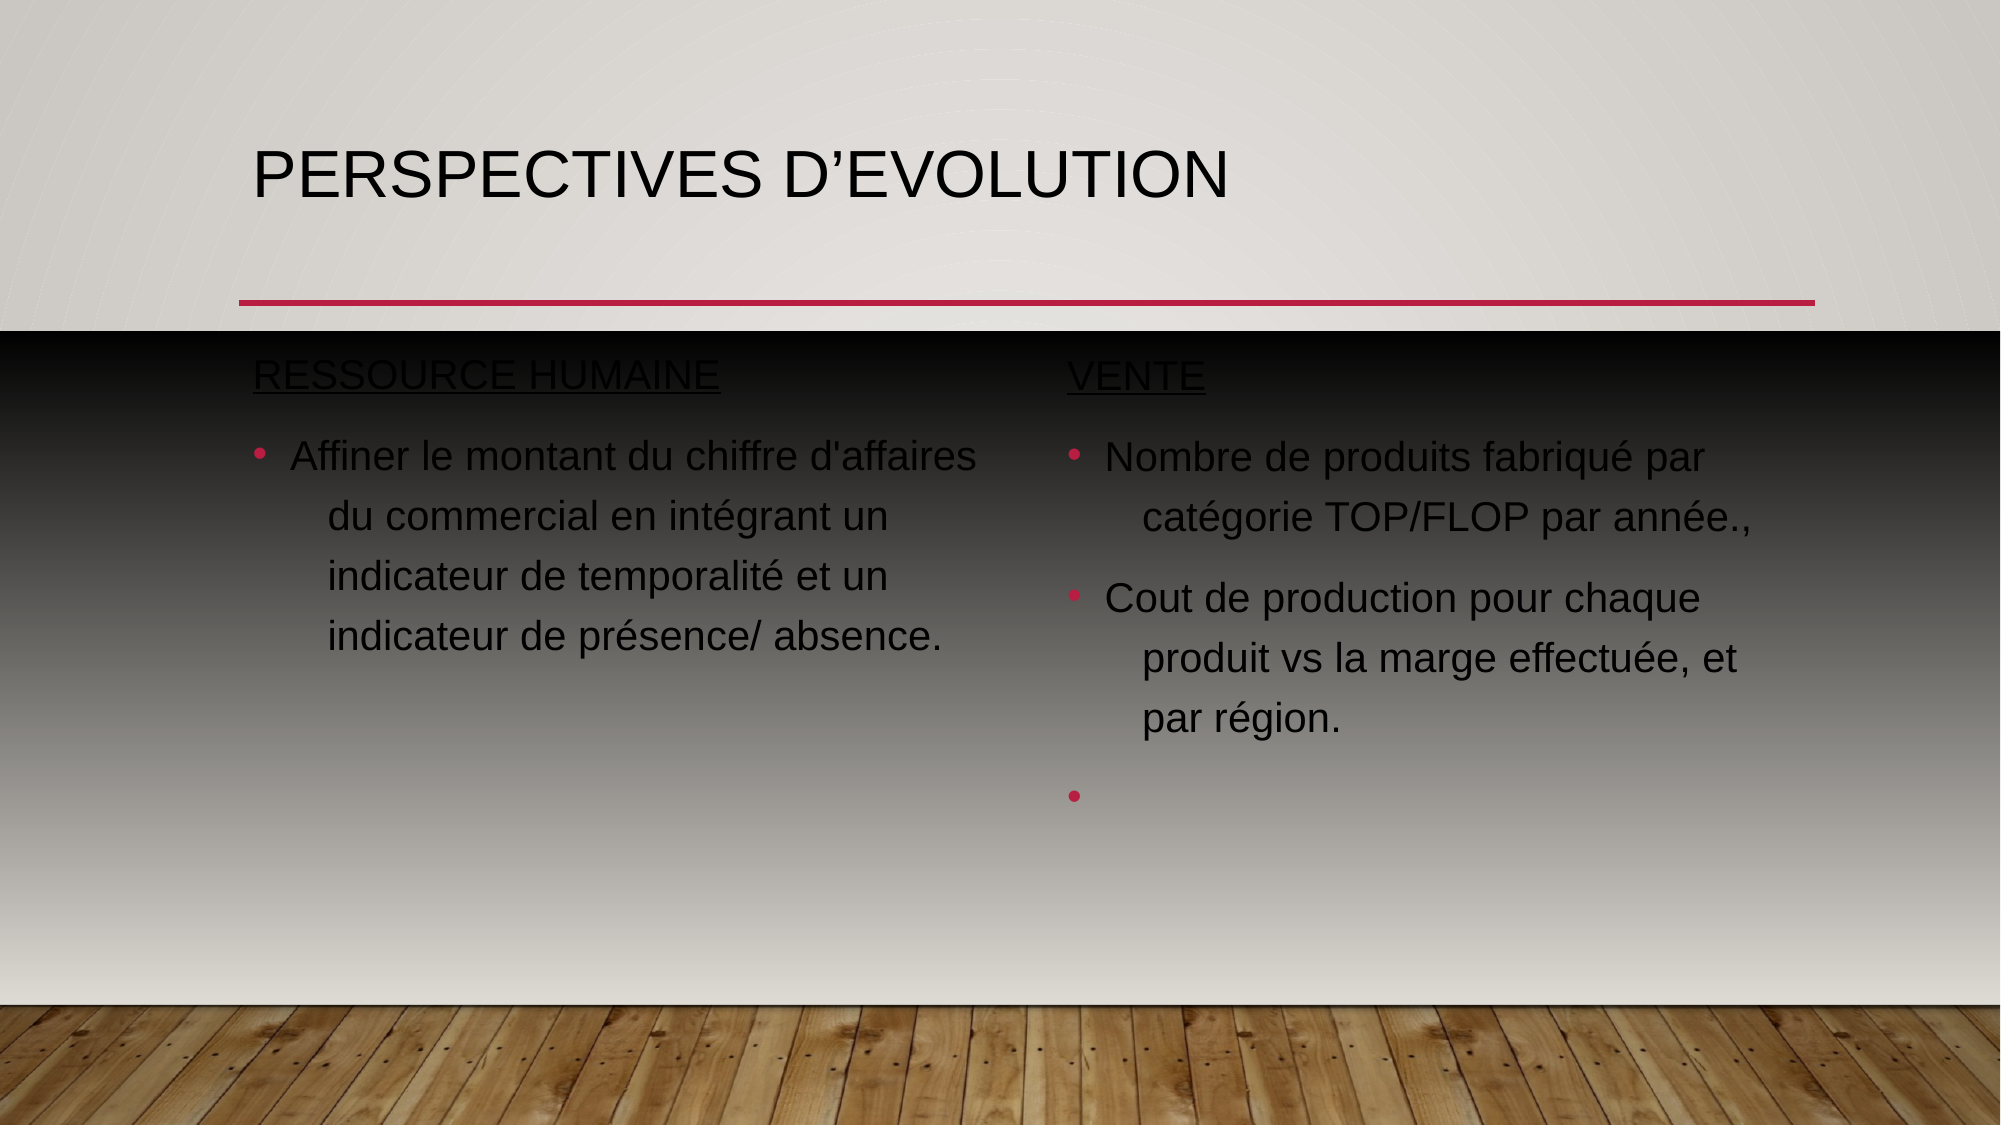

# PERSPECTIVES D’EVOLUTION
RESSOURCE HUMAINE
Affiner le montant du chiffre d'affaires du commercial en intégrant un indicateur de temporalité et un indicateur de présence/ absence.
VENTE
Nombre de produits fabriqué par catégorie TOP/FLOP par année.,
Cout de production pour chaque produit vs la marge effectuée, et par région.